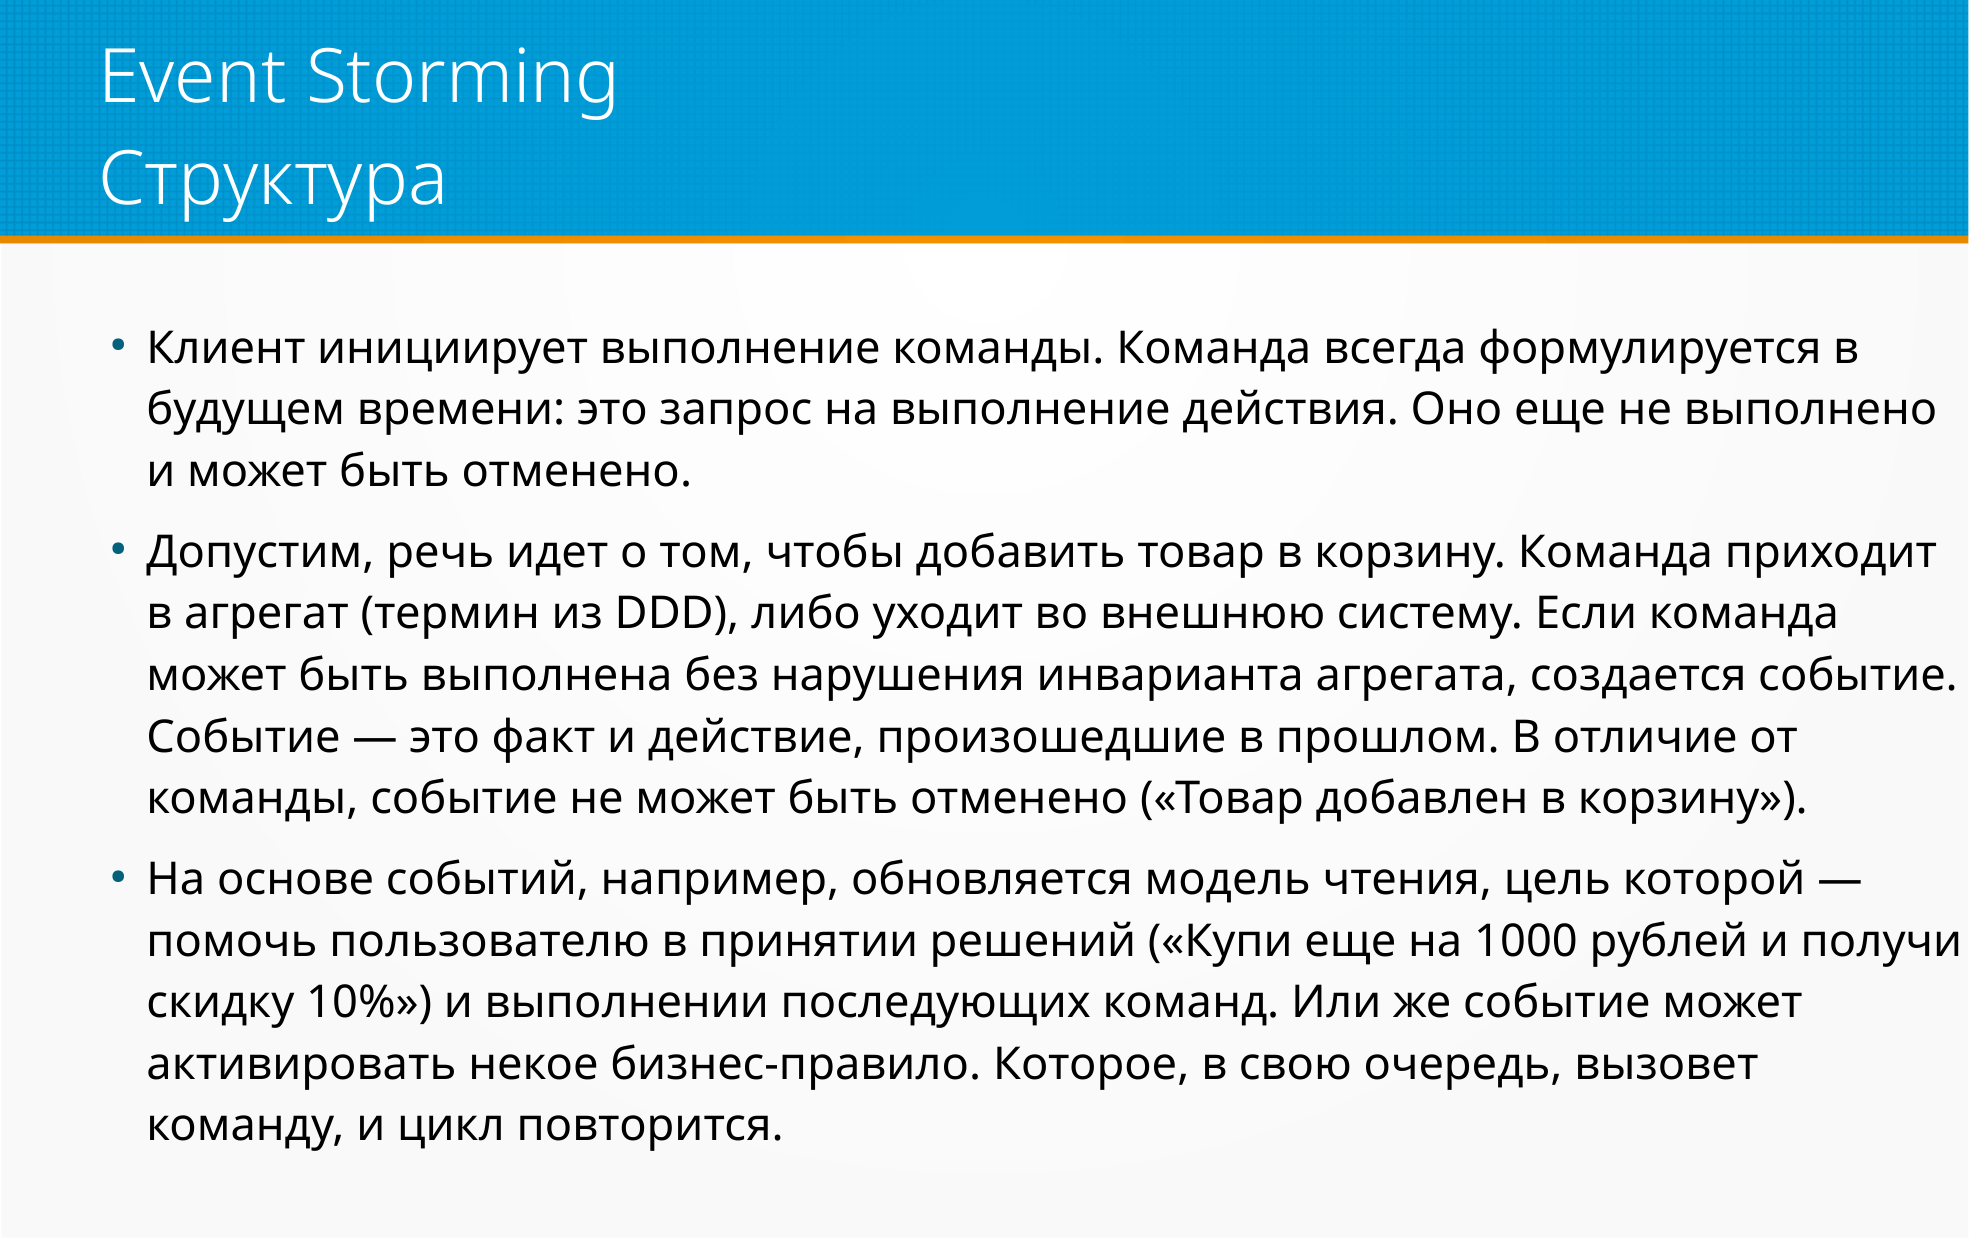

# Event Storming Структура
Клиент инициирует выполнение команды. Команда всегда формулируется в будущем времени: это запрос на выполнение действия. Оно еще не выполнено и может быть отменено.
Допустим, речь идет о том, чтобы добавить товар в корзину. Команда приходит в агрегат (термин из DDD), либо уходит во внешнюю систему. Если команда может быть выполнена без нарушения инварианта агрегата, создается событие. Событие — это факт и действие, произошедшие в прошлом. В отличие от команды, событие не может быть отменено («Товар добавлен в корзину»).
На основе событий, например, обновляется модель чтения, цель которой — помочь пользователю в принятии решений («Купи еще на 1000 рублей и получи скидку 10%») и выполнении последующих команд. Или же событие может активировать некое бизнес-правило. Которое, в свою очередь, вызовет команду, и цикл повторится.